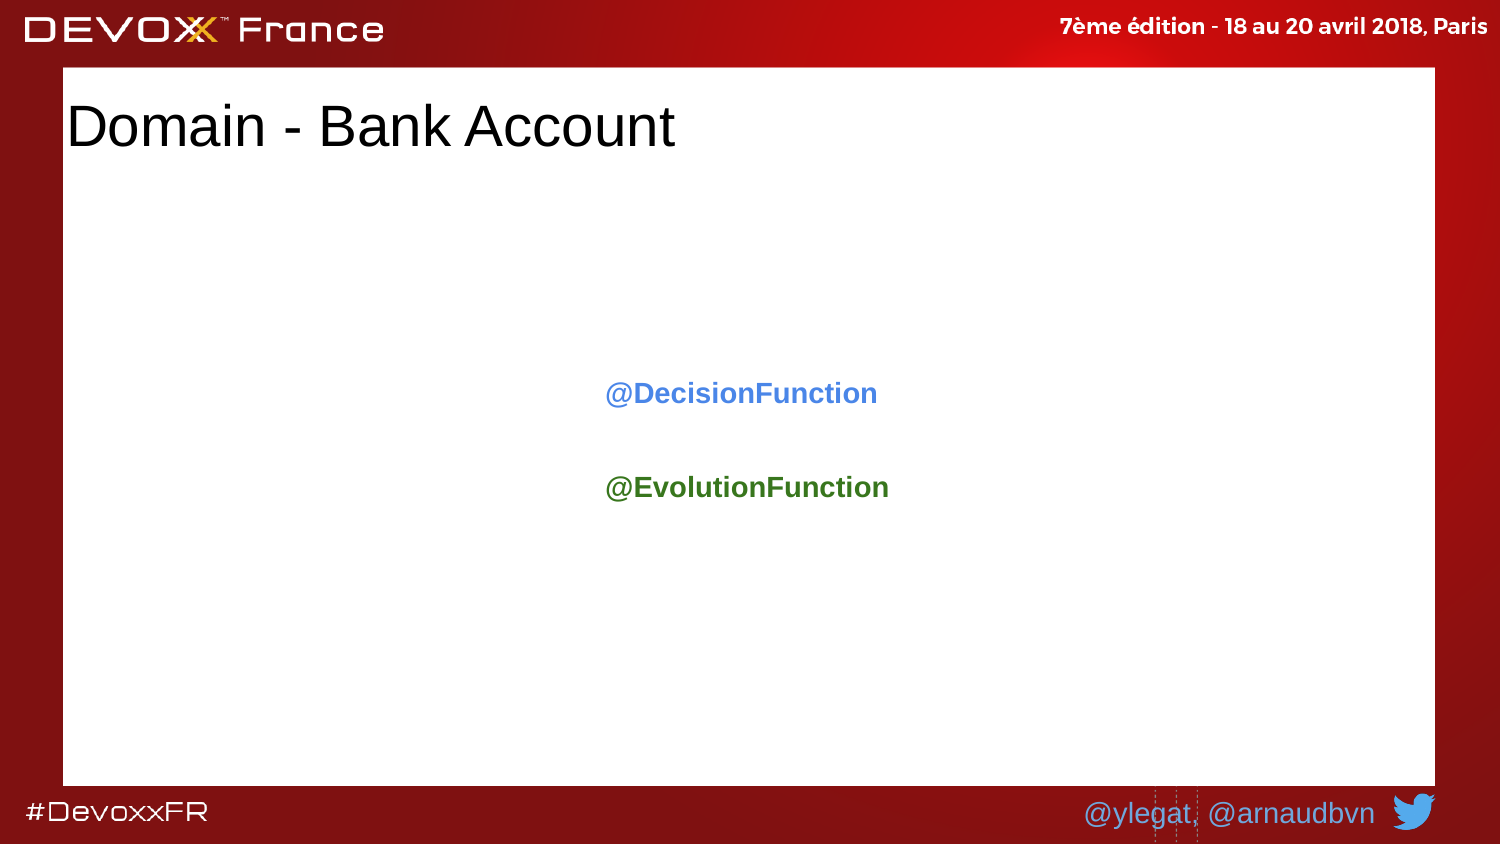

# Domain - Bank Account
@DecisionFunction
@EvolutionFunction
@ylegat, @arnaudbvn